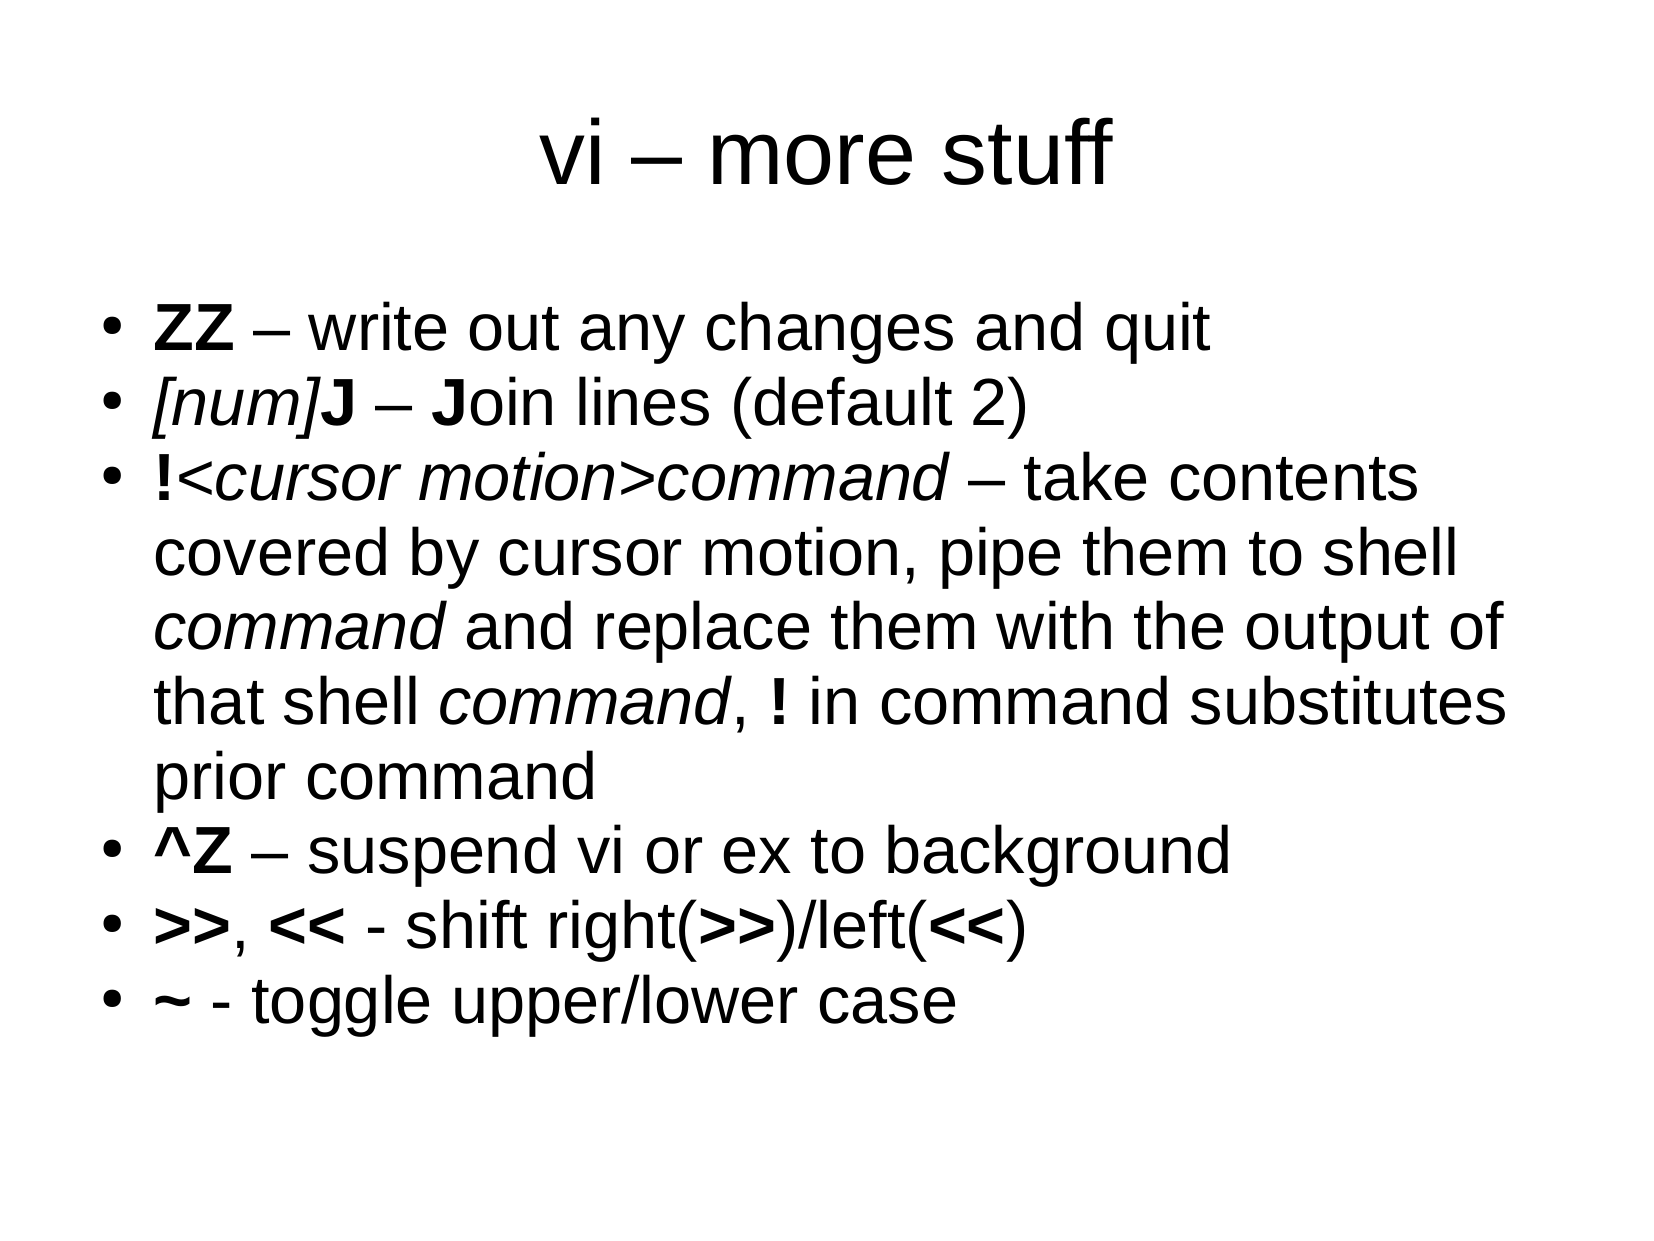

# vi – more stuff
ZZ – write out any changes and quit
[num]J – Join lines (default 2)
!<cursor motion>command – take contents covered by cursor motion, pipe them to shell command and replace them with the output of that shell command, ! in command substitutes prior command
^Z – suspend vi or ex to background
>>, << - shift right(>>)/left(<<)
~ - toggle upper/lower case